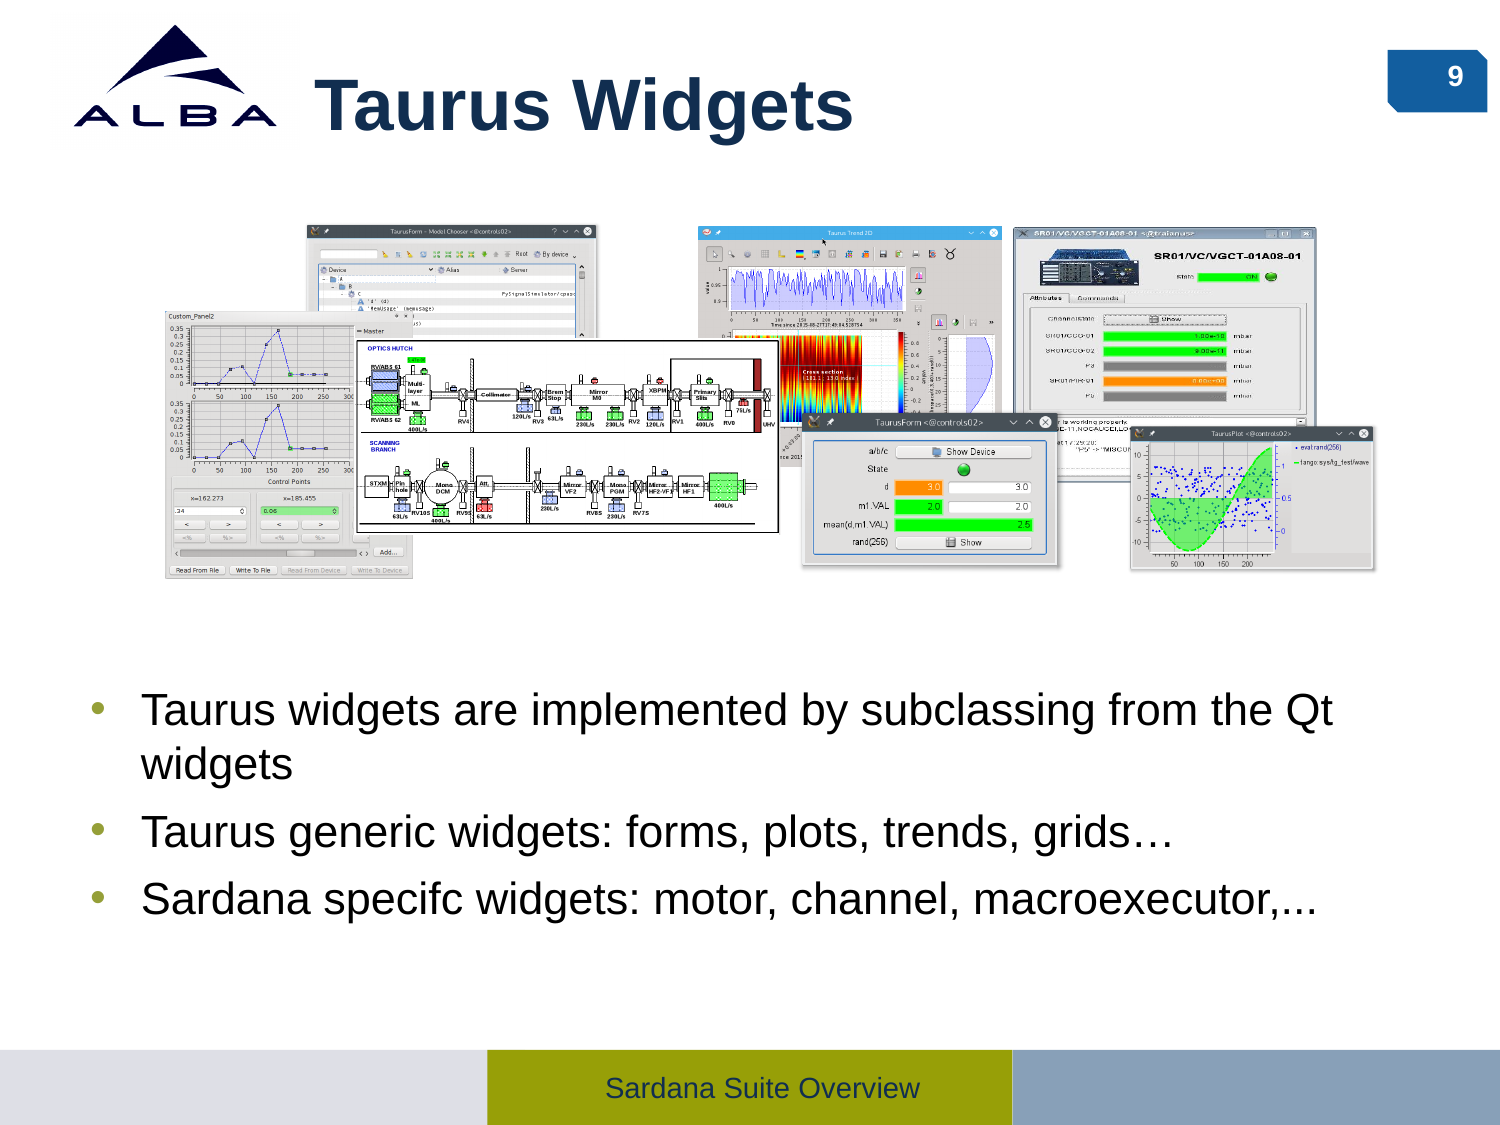

# Taurus Widgets
Taurus widgets are implemented by subclassing from the Qt
widgets
Taurus generic widgets: forms, plots, trends, grids…
Sardana specifc widgets: motor, channel, macroexecutor,...